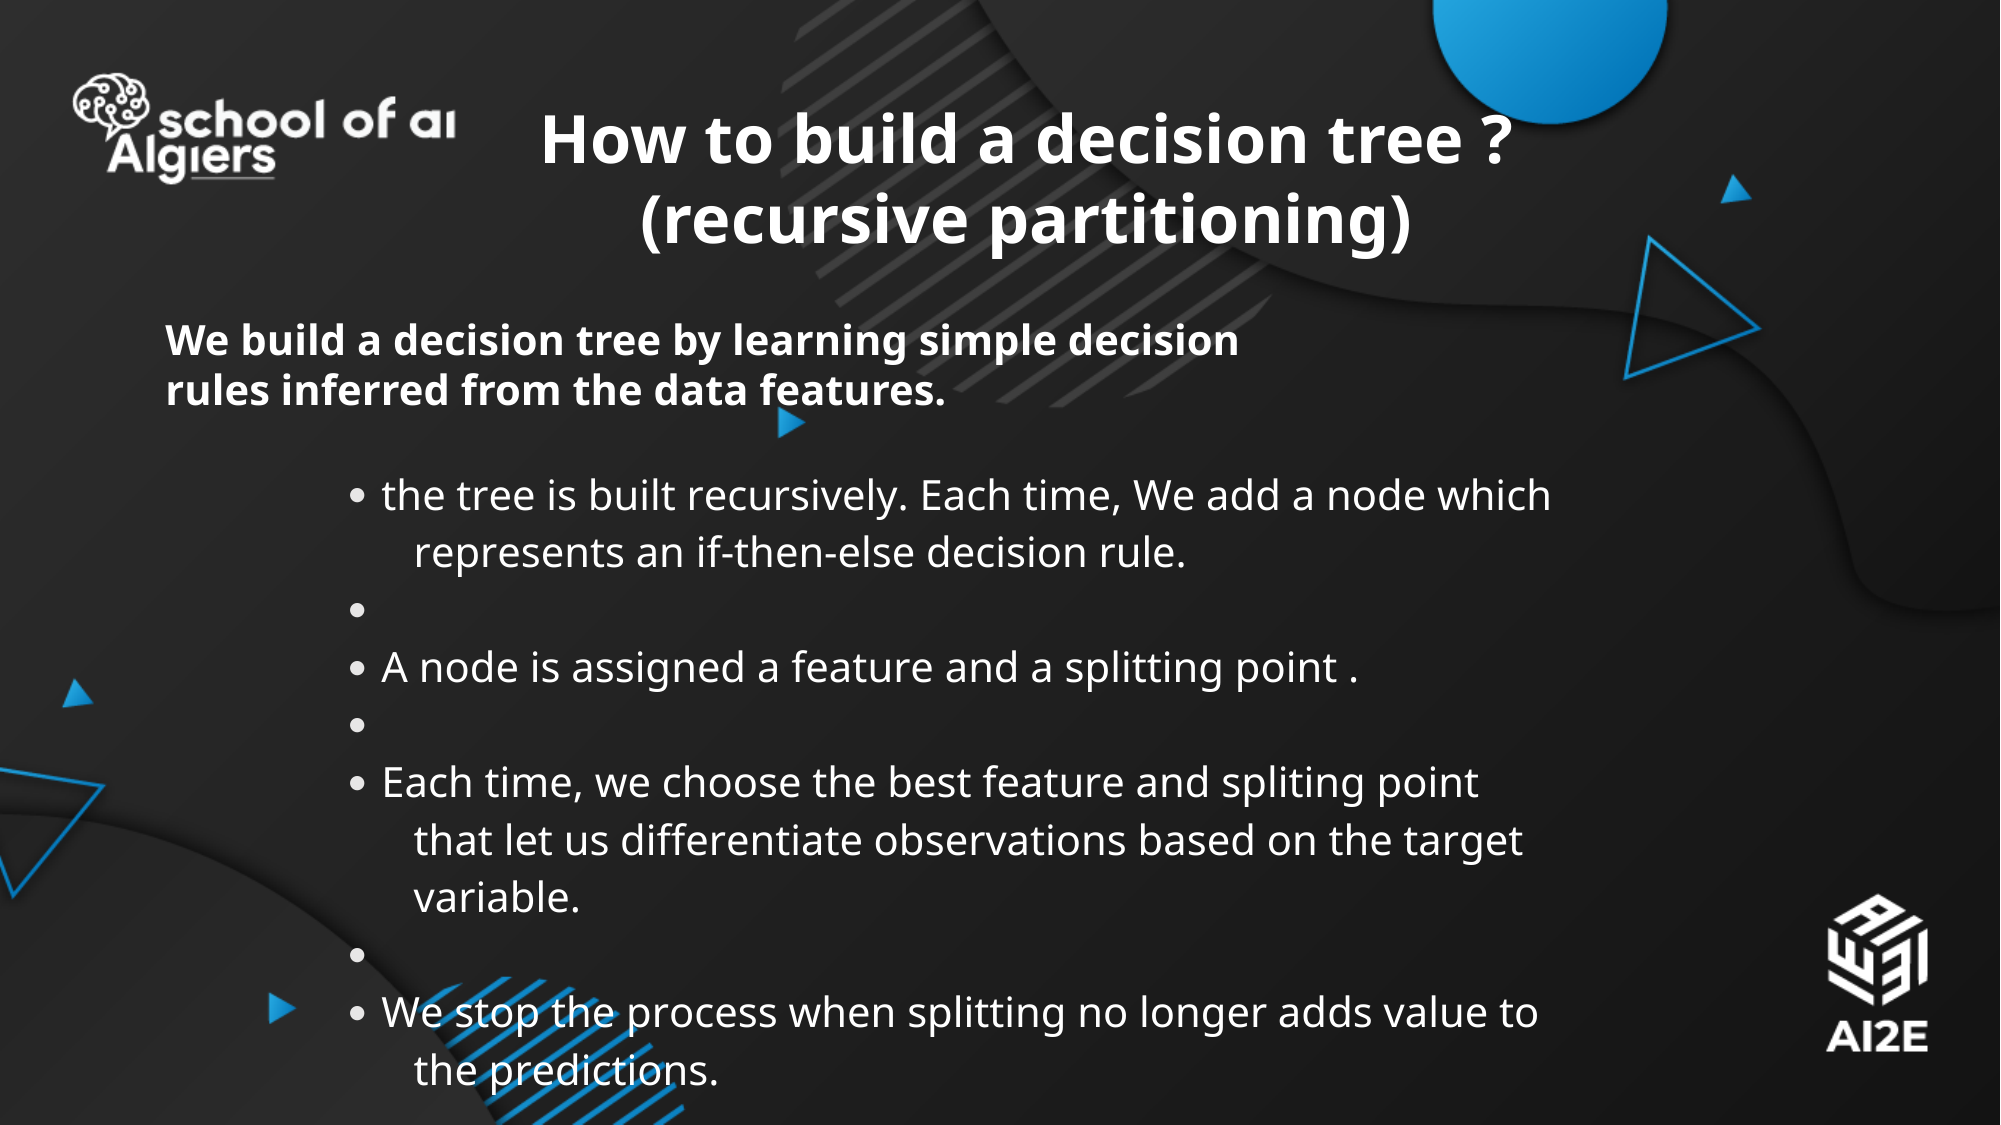

How to build a decision tree ? (recursive partitioning)
We build a decision tree by learning simple decision rules inferred from the data features.
# the tree is built recursively. Each time, We add a node which represents an if-then-else decision rule.
A node is assigned a feature and a splitting point .
Each time, we choose the best feature and spliting point that let us differentiate observations based on the target variable.
We stop the process when splitting no longer adds value to the predictions.